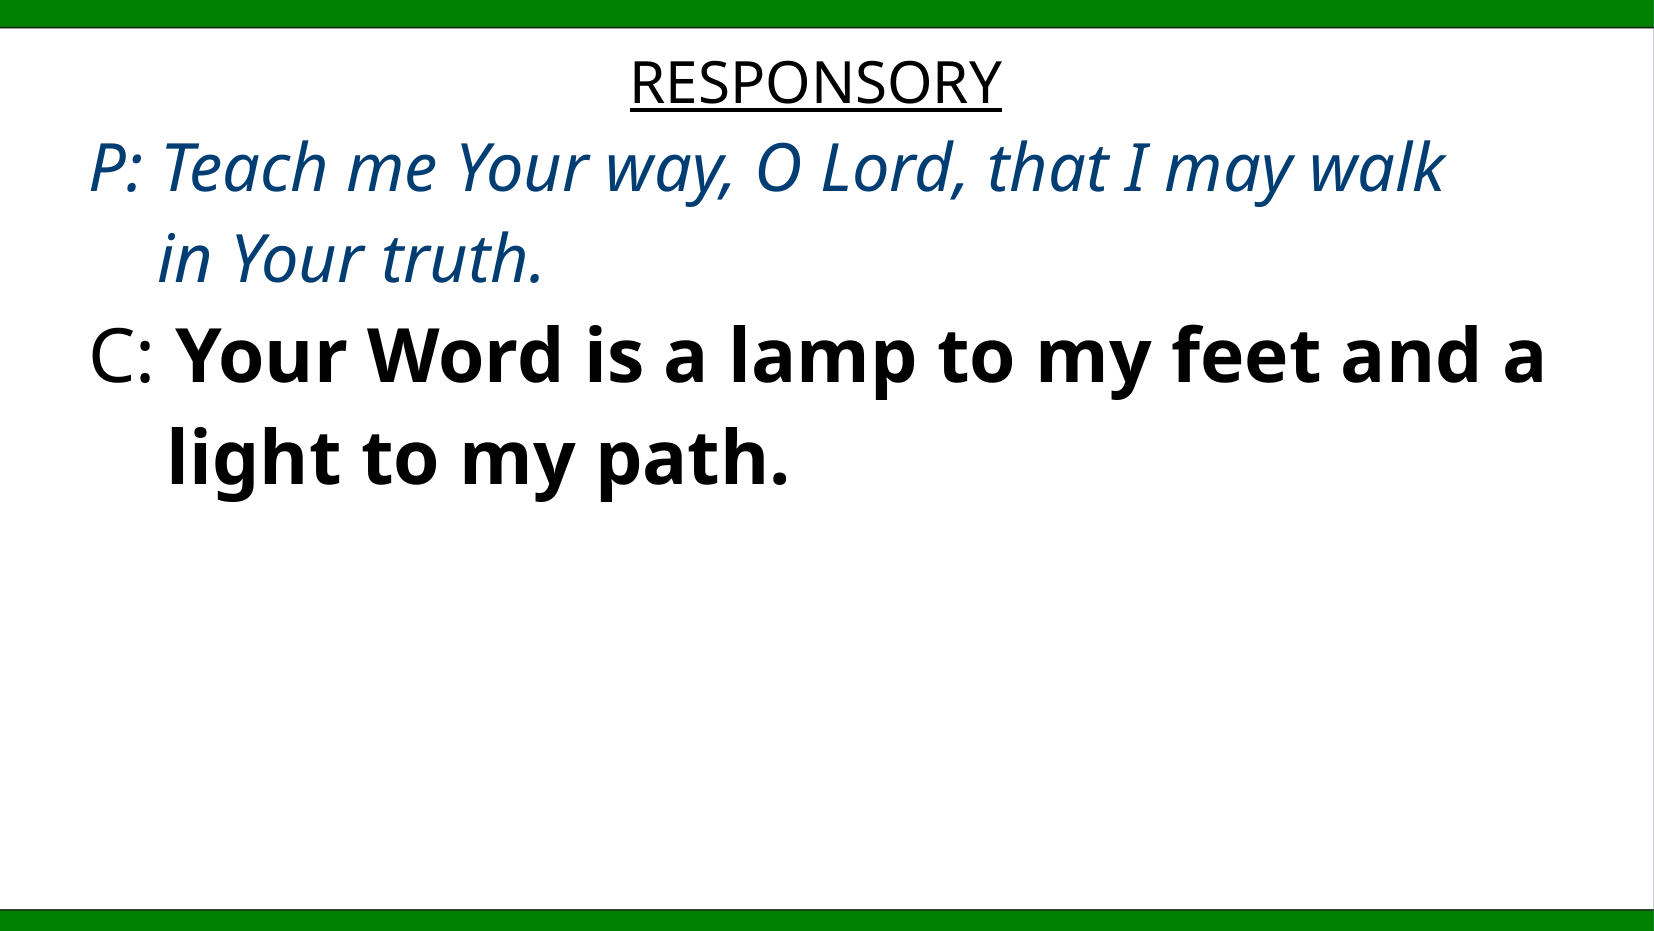

RESPONSORY
P: Teach me Your way, O Lord, that I may walk
 in Your truth.
C: Your Word is a lamp to my feet and a
 light to my path.